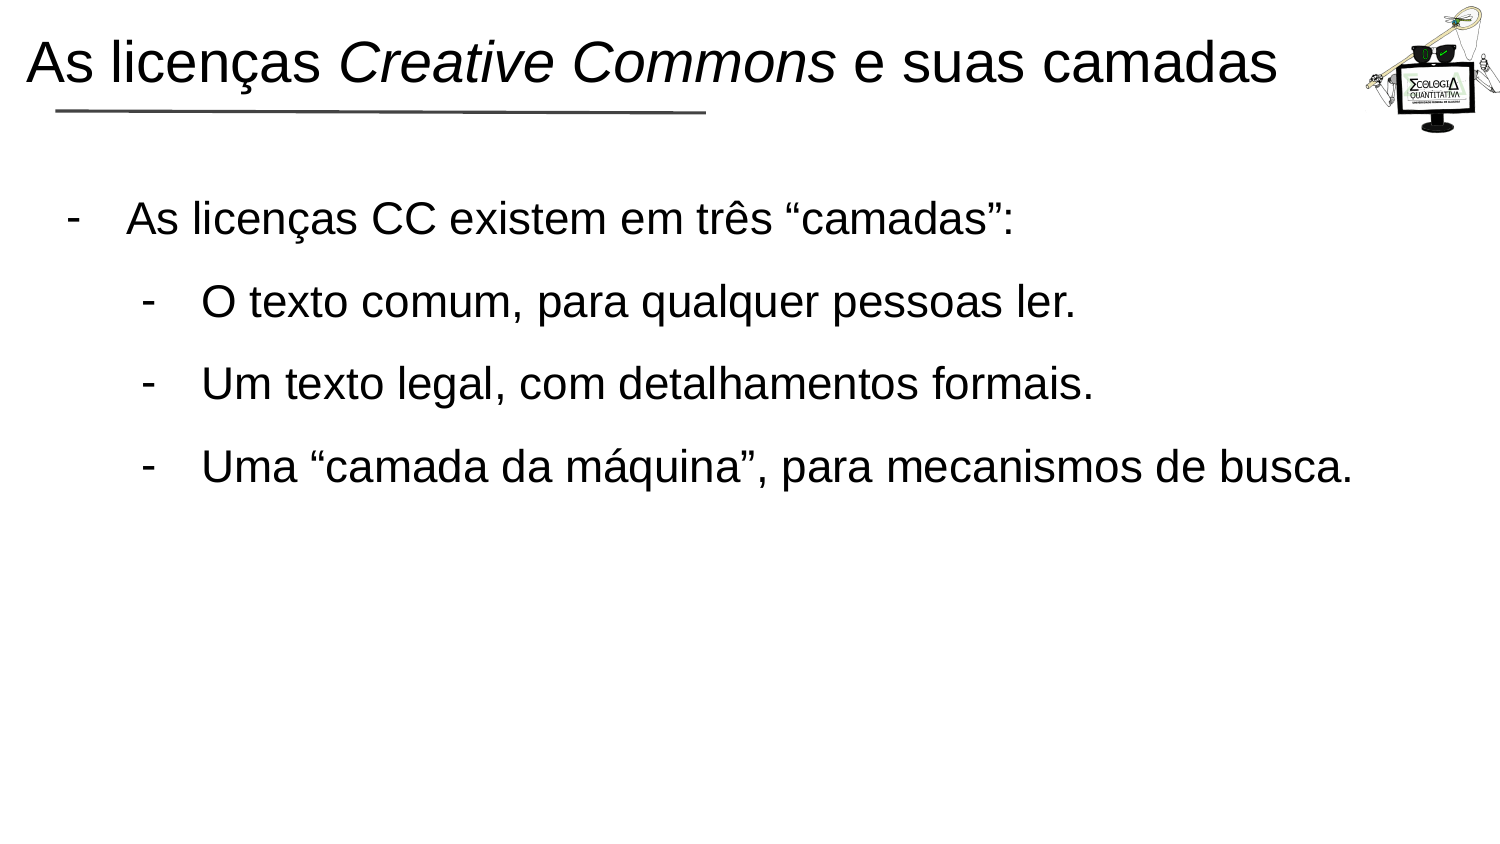

As licenças Creative Commons e suas camadas
As licenças CC existem em três “camadas”:
O texto comum, para qualquer pessoas ler.
Um texto legal, com detalhamentos formais.
Uma “camada da máquina”, para mecanismos de busca.